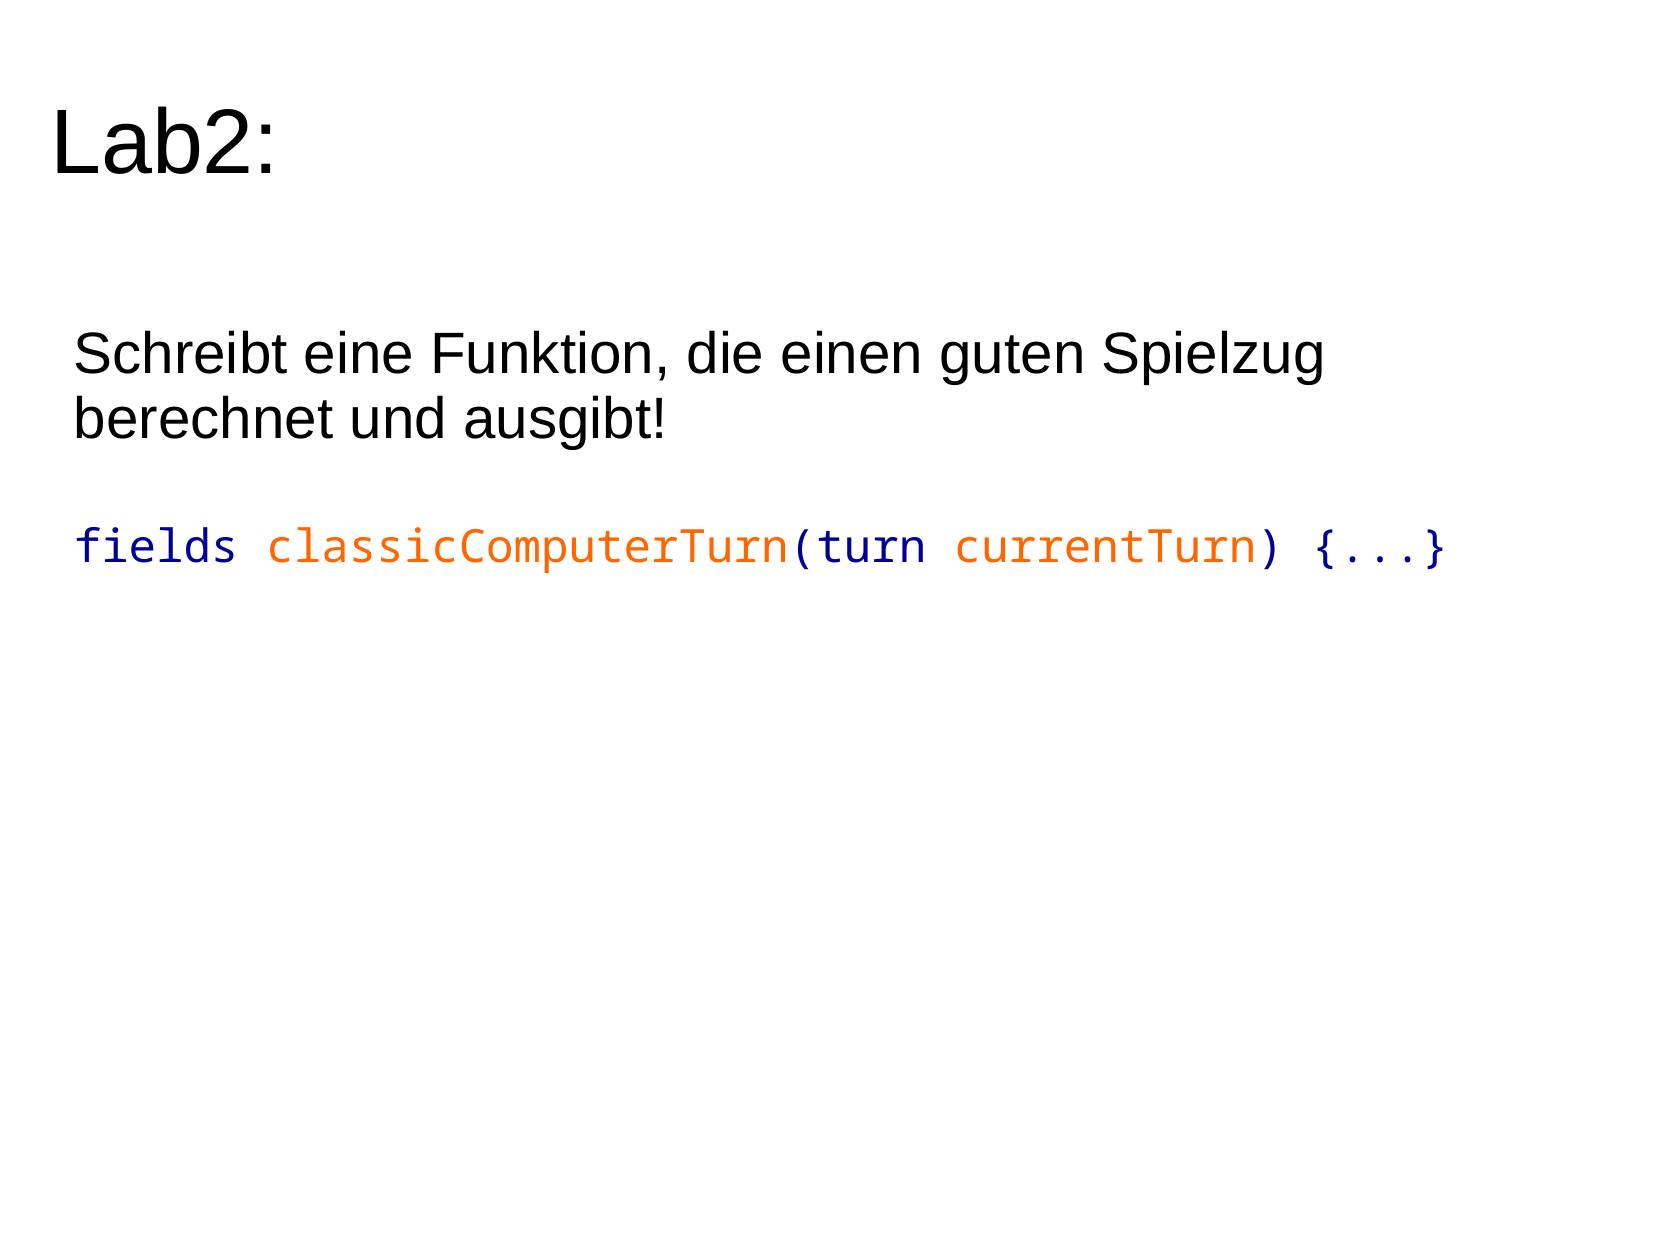

Lab2:
Schreibt eine Funktion, die einen guten Spielzug berechnet und ausgibt!
fields classicComputerTurn(turn currentTurn) {...}